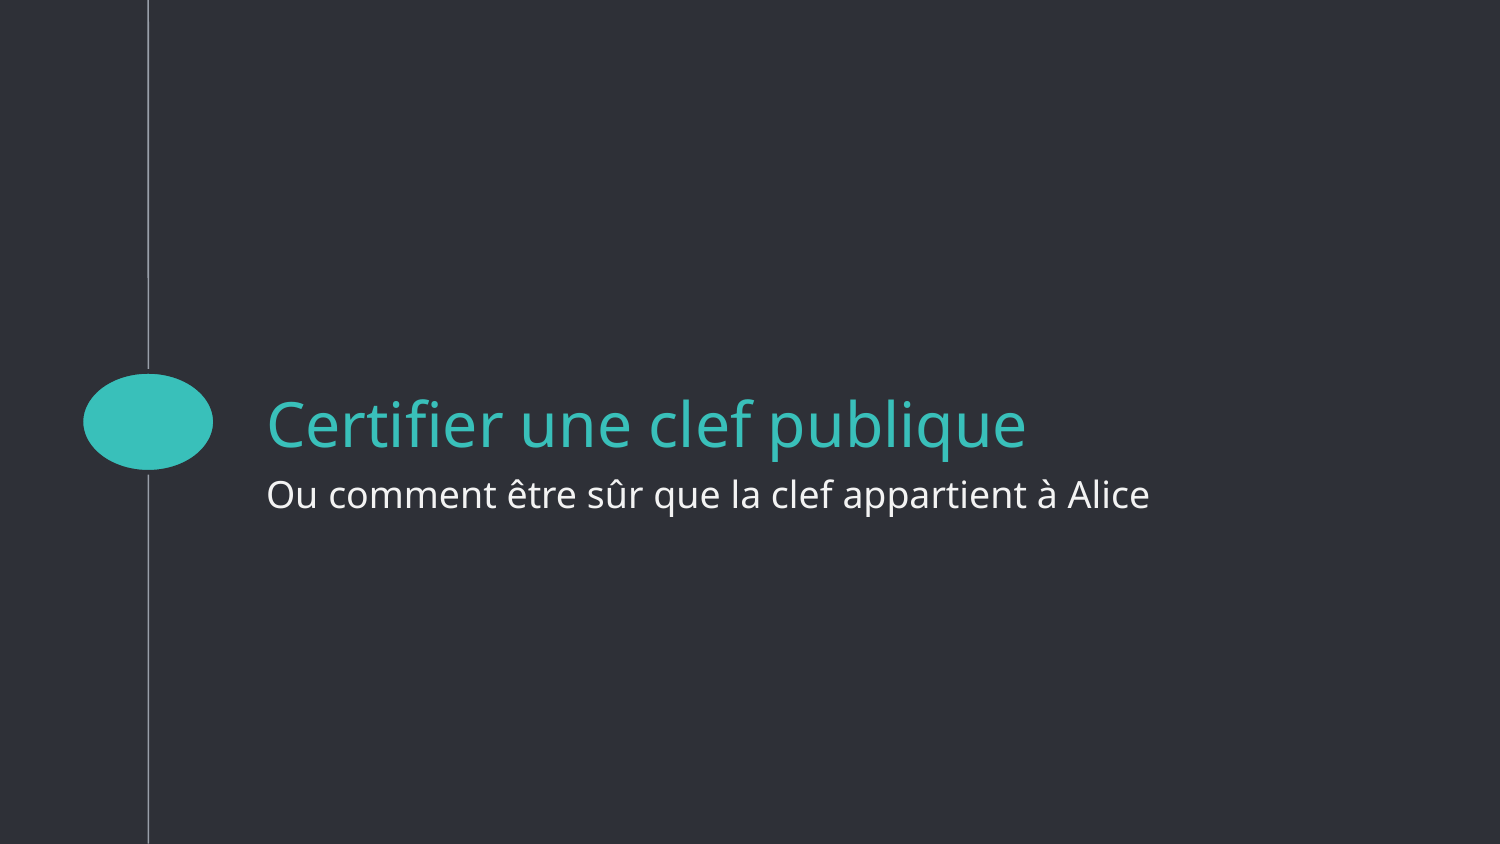

# Certifier une clef publique
Ou comment être sûr que la clef appartient à Alice